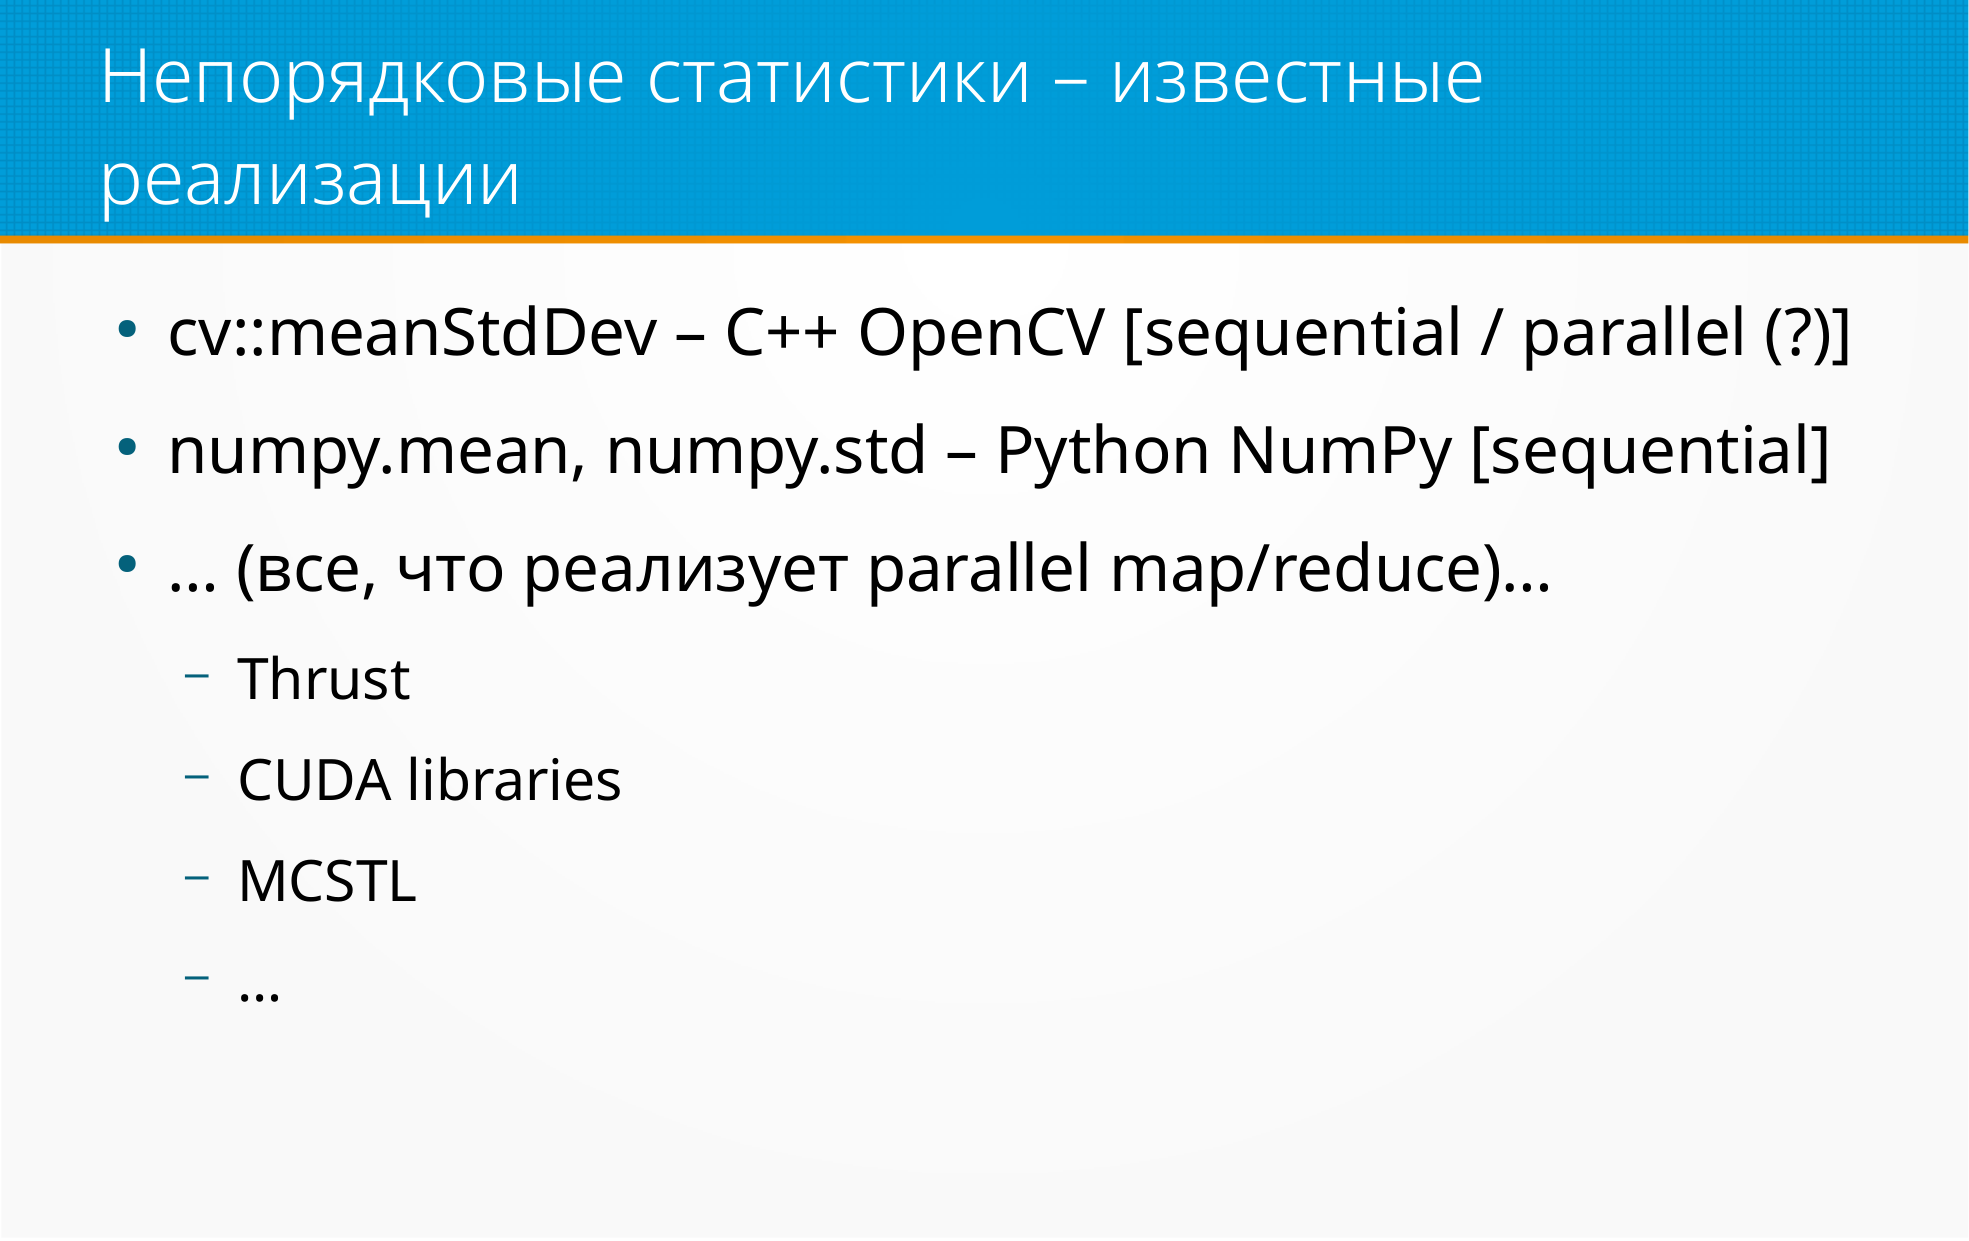

# Непорядковые статистики – известные реализации
cv::meanStdDev – C++ OpenCV [sequential / parallel (?)]
numpy.mean, numpy.std – Python NumPy [sequential]
… (все, что реализует parallel map/reduce)…
Thrust
CUDA libraries
MCSTL
…